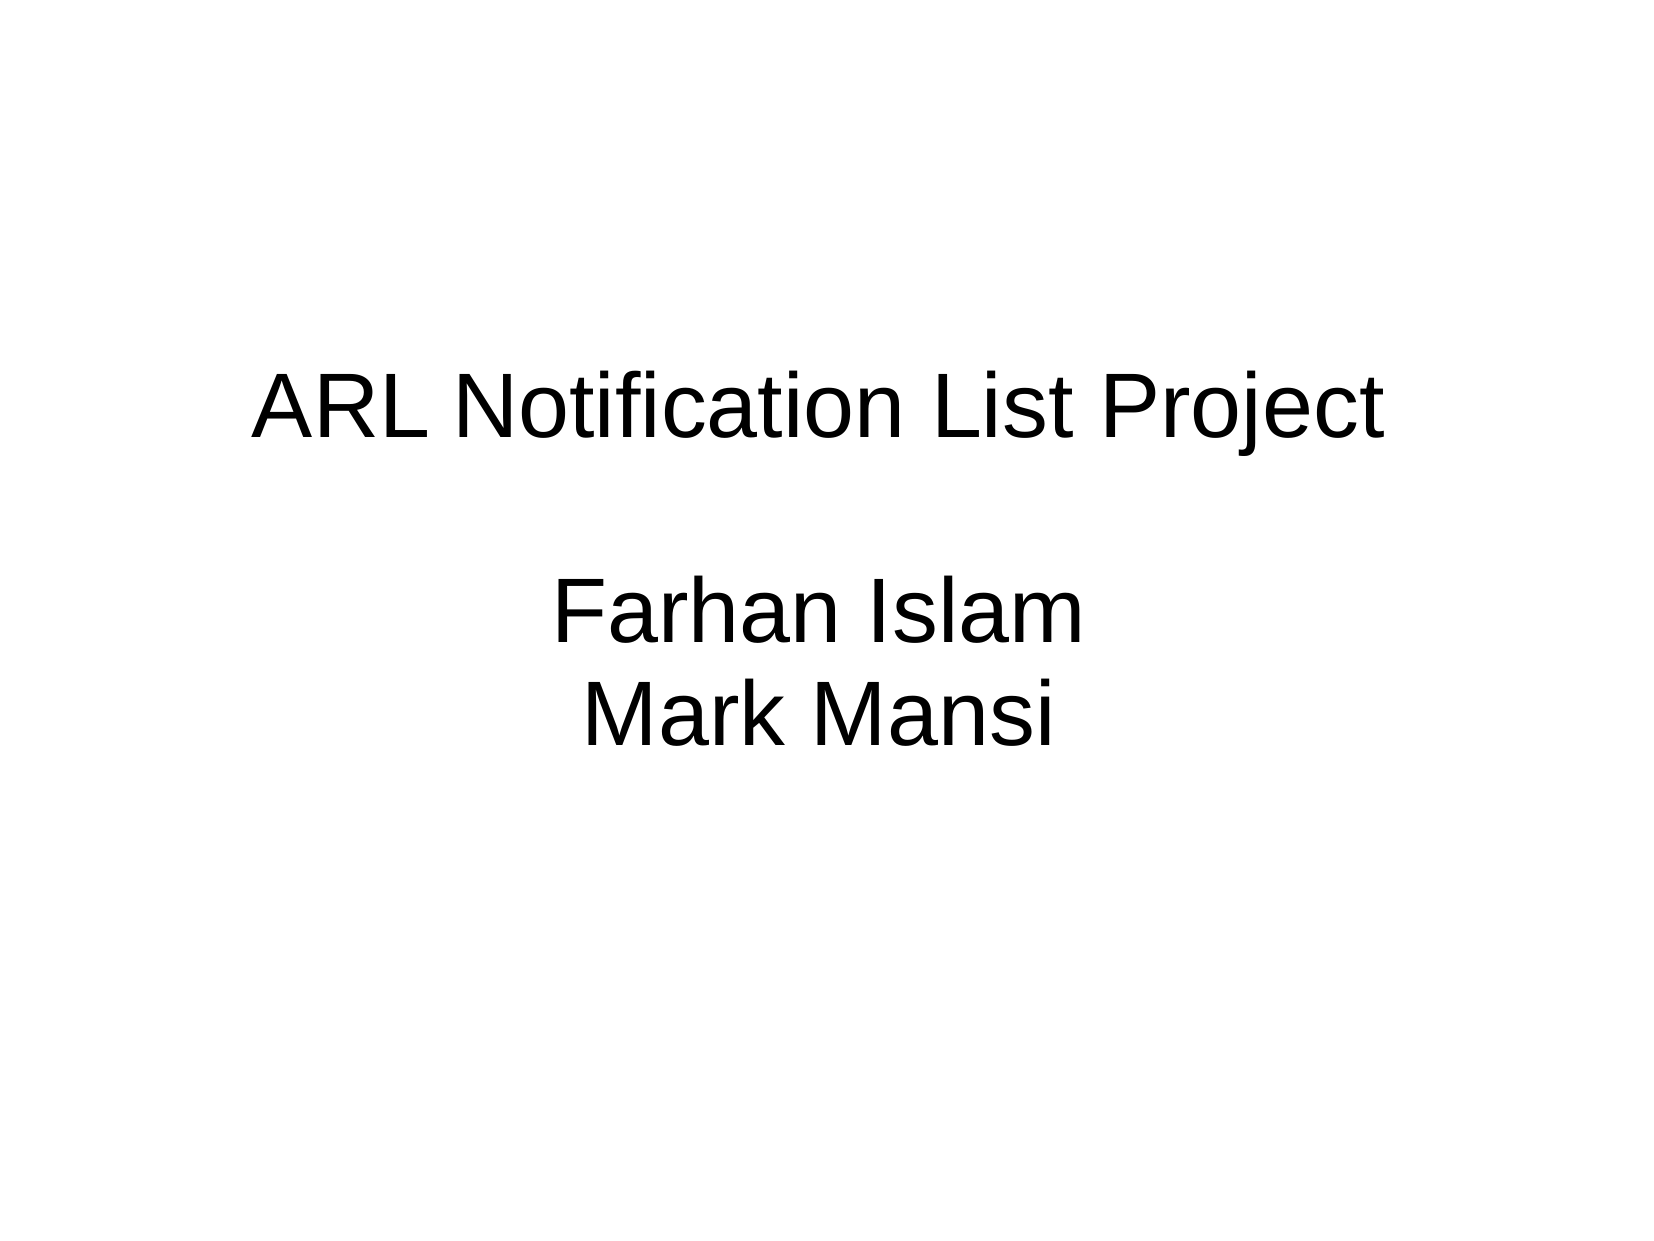

# ARL Notification List Project Farhan Islam Mark Mansi